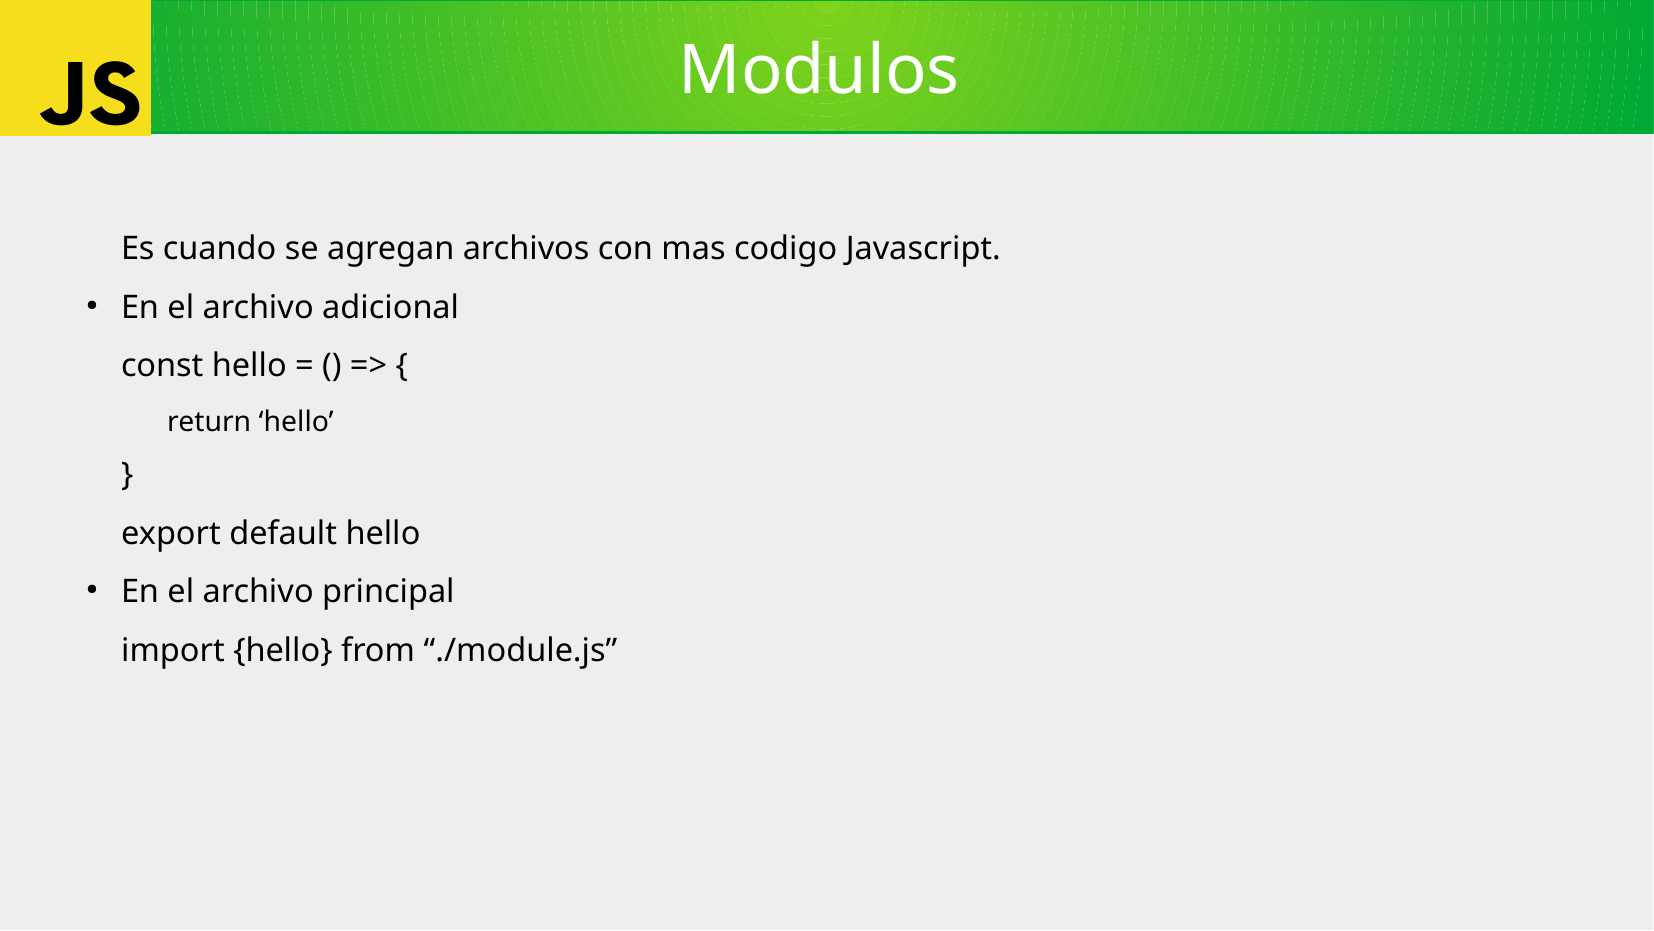

# Modulos
Es cuando se agregan archivos con mas codigo Javascript.
En el archivo adicional
const hello = () => {
return ‘hello’
}
export default hello
En el archivo principal
import {hello} from “./module.js”